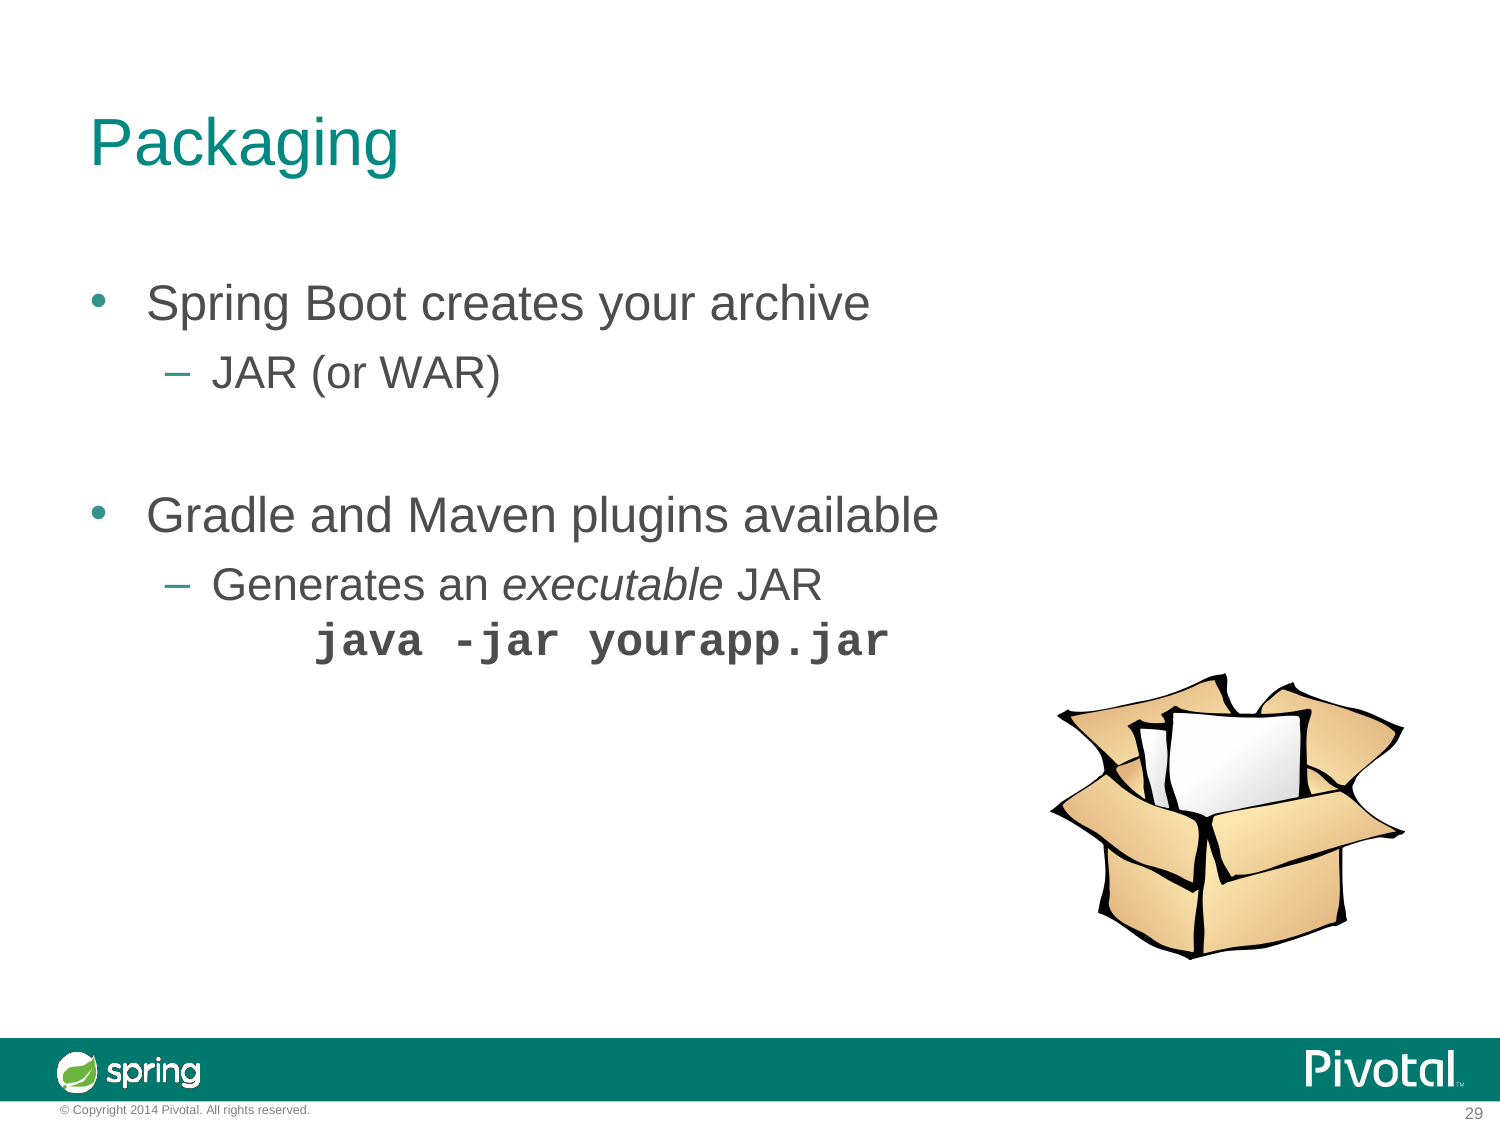

# Packaging
Spring Boot creates your archive
JAR (or WAR)
Gradle and Maven plugins available
Generates an executable JAR
 java -jar yourapp.jar